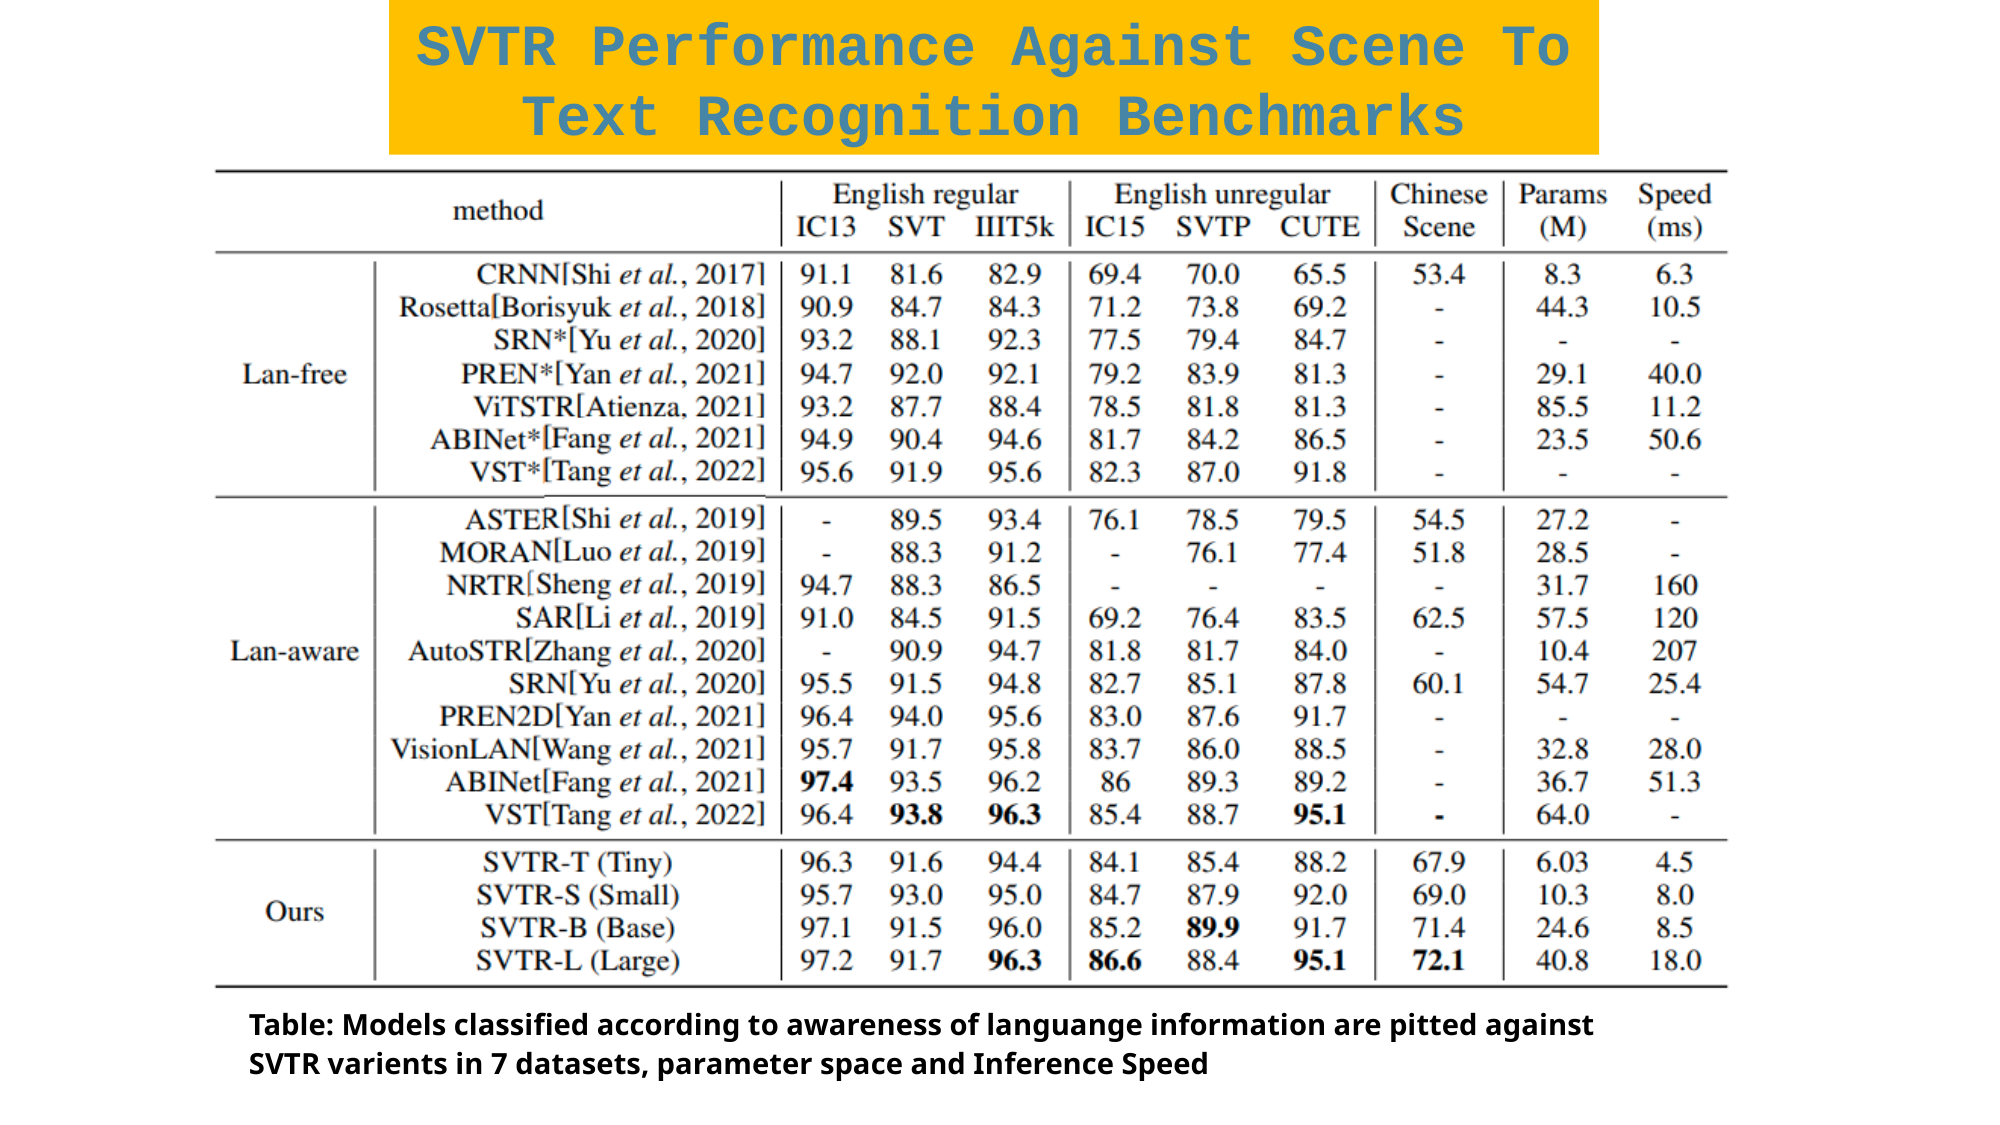

SVTR Performance Against Scene To Text Recognition Benchmarks
Table: Models classified according to awareness of languange information are pitted against SVTR varients in 7 datasets, parameter space and Inference Speed